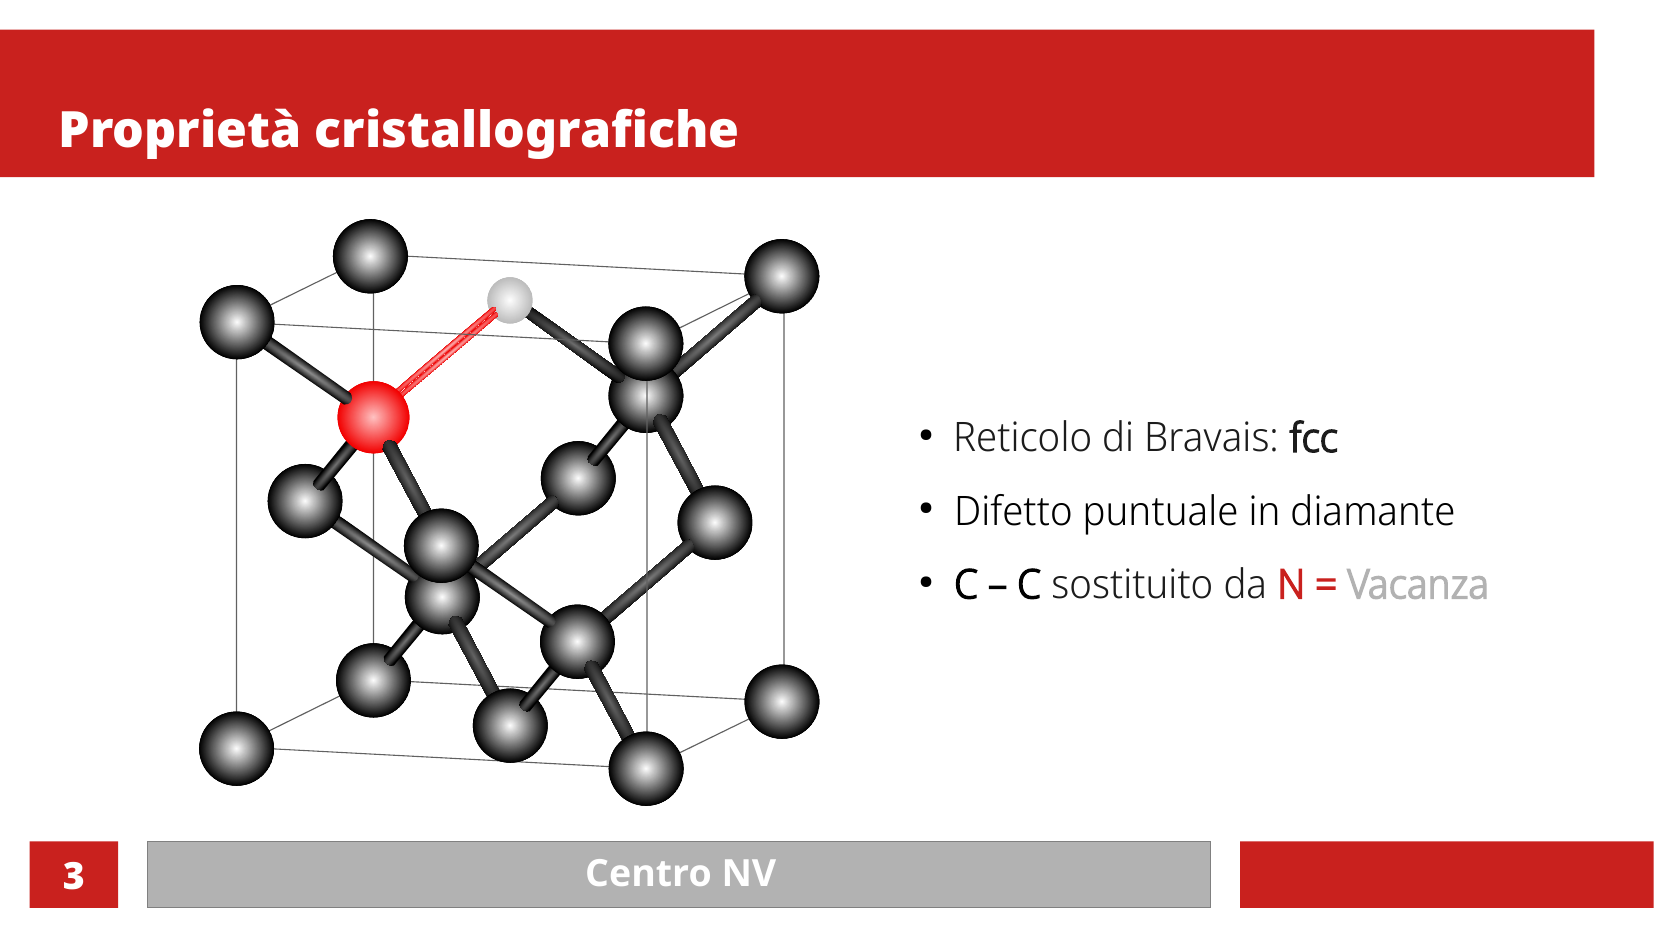

# Proprietà cristallografiche
 Reticolo di Bravais: fcc
Difetto puntuale in diamante
C – C sostituito da N = Vacanza
Centro NV
3